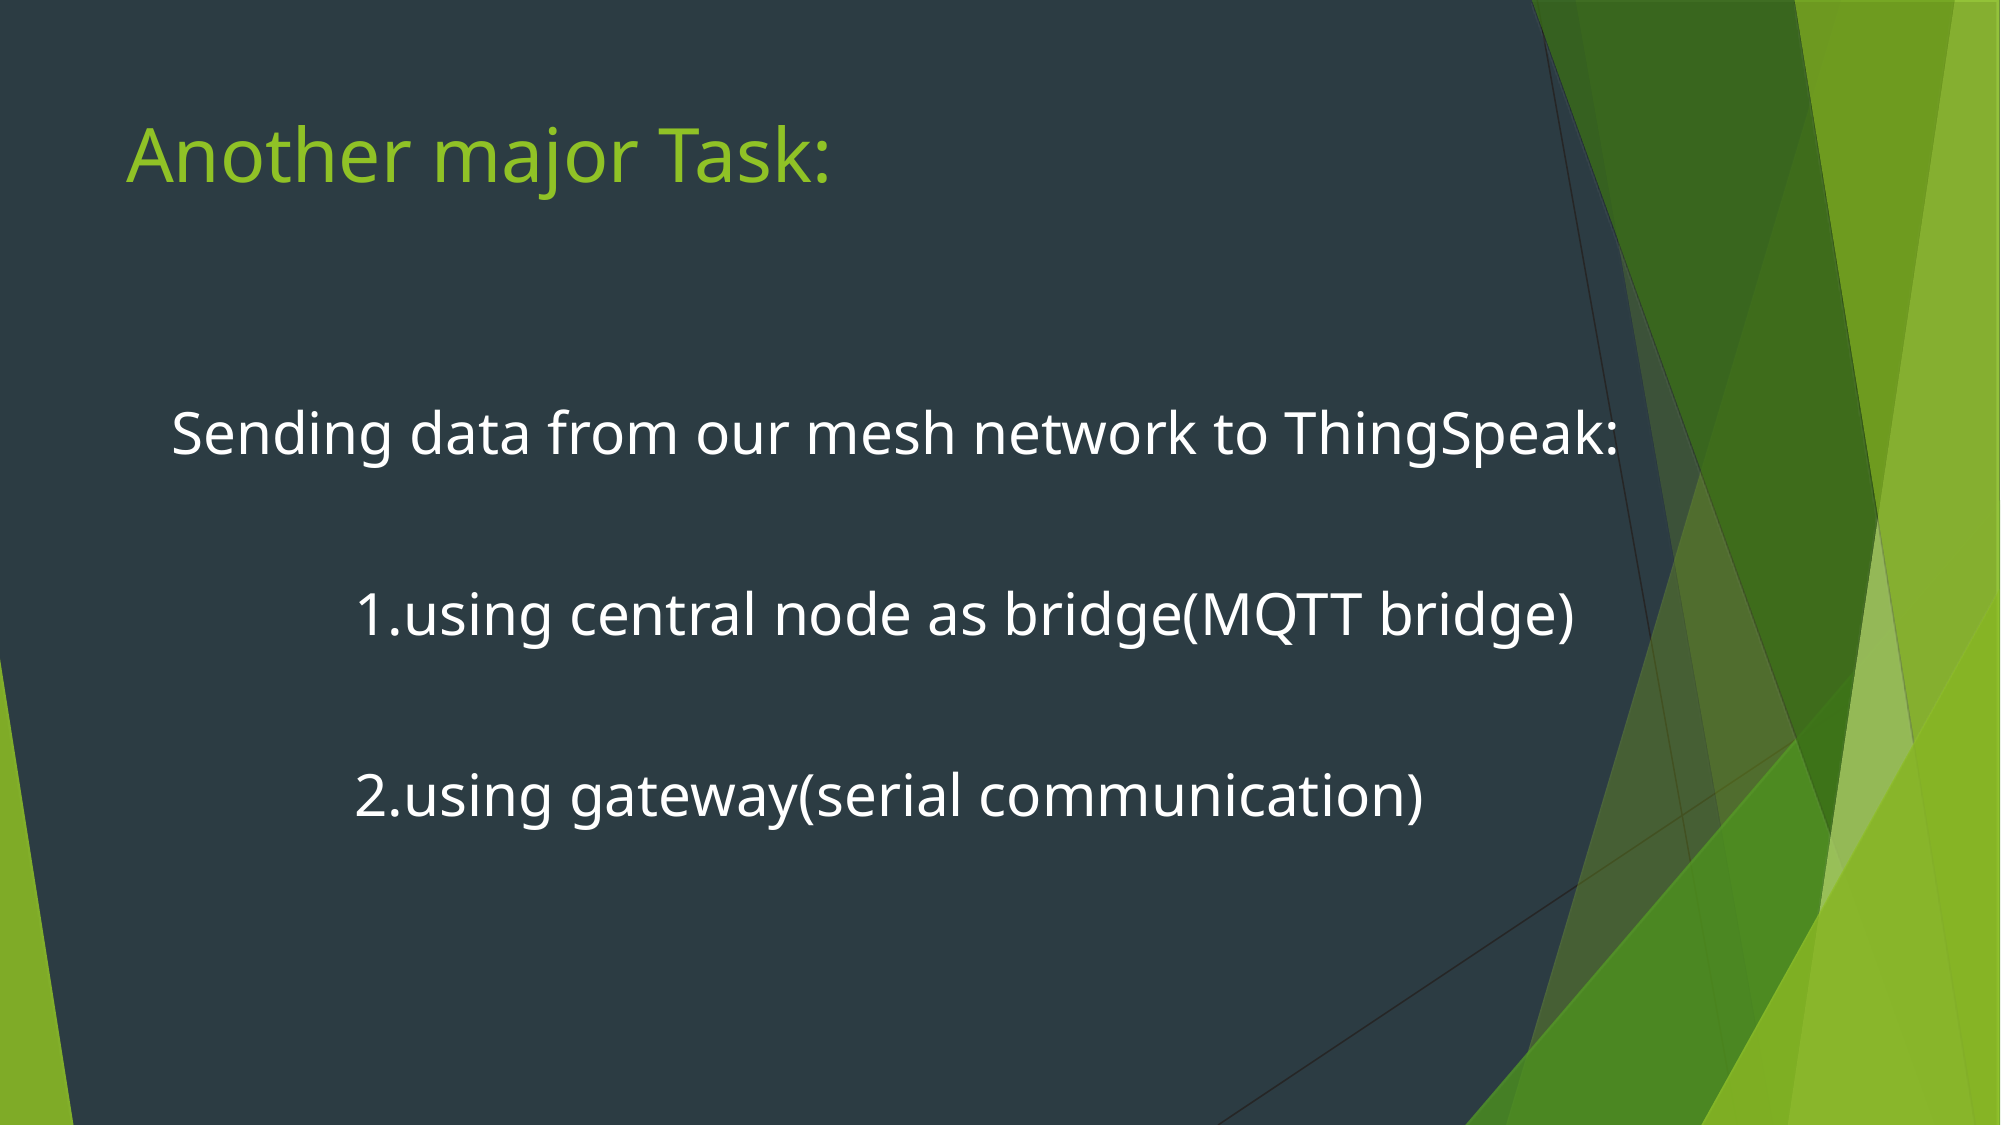

# Another major Task:
Sending data from our mesh network to ThingSpeak:
 1.using central node as bridge(MQTT bridge)
 2.using gateway(serial communication)